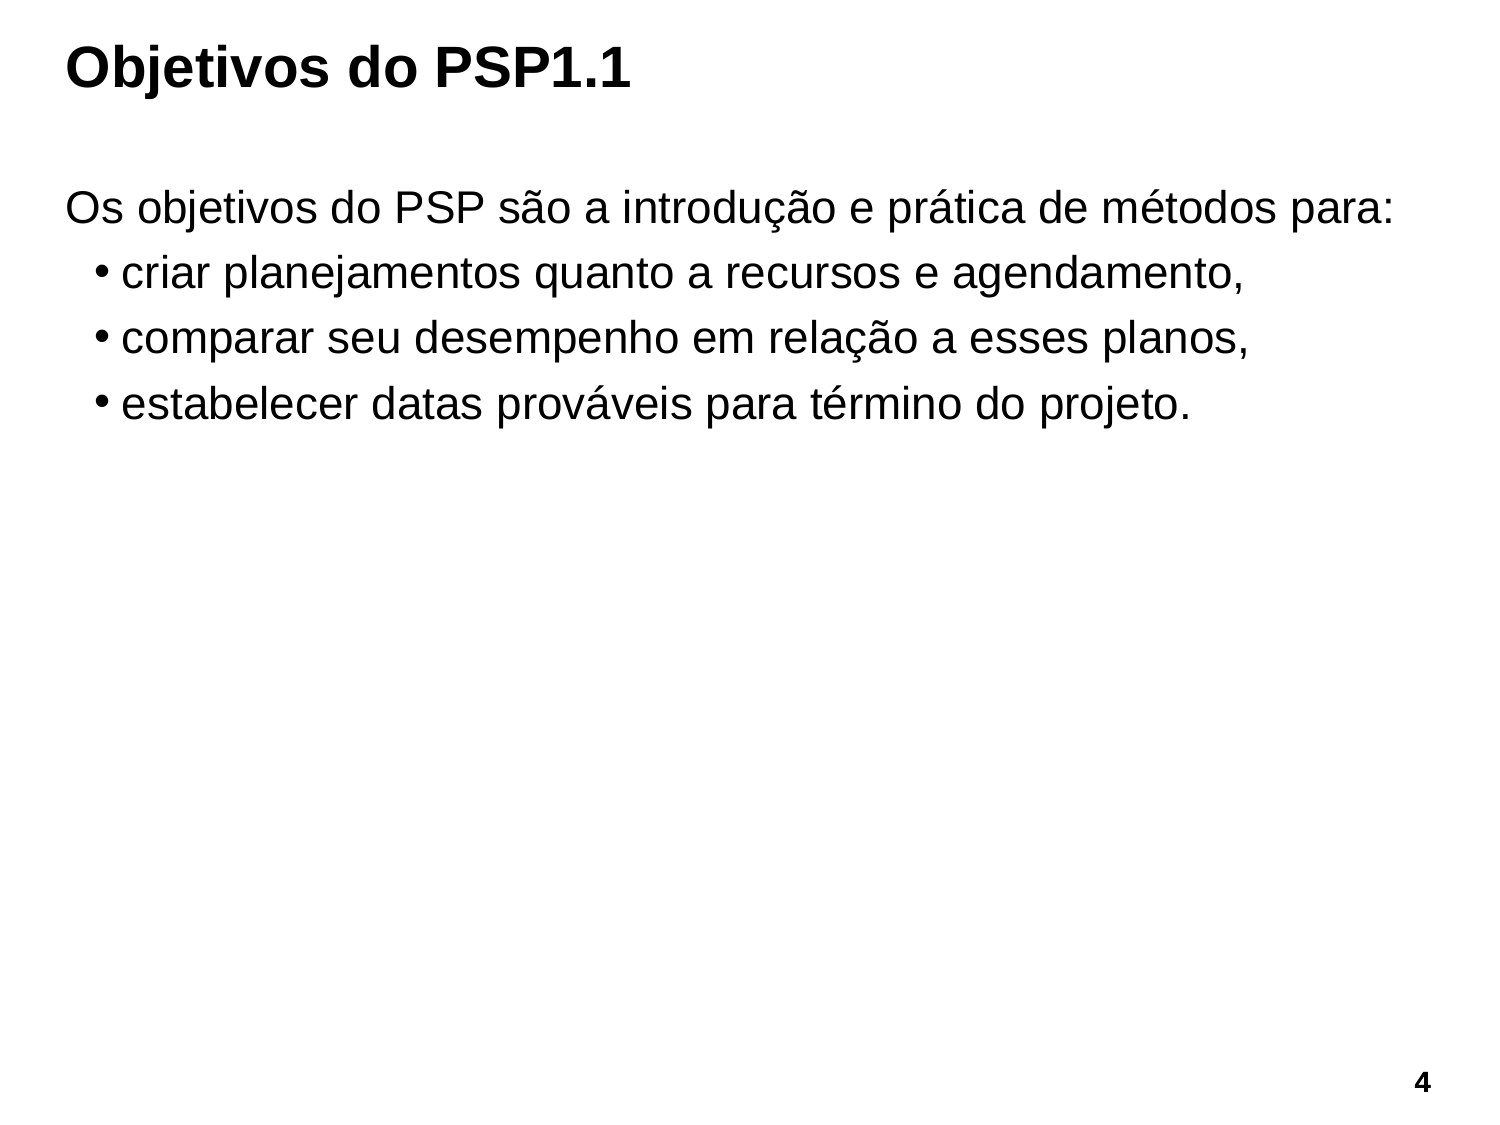

# Objetivos do PSP1.1
Os objetivos do PSP são a introdução e prática de métodos para:
criar planejamentos quanto a recursos e agendamento,
comparar seu desempenho em relação a esses planos,
estabelecer datas prováveis para término do projeto.